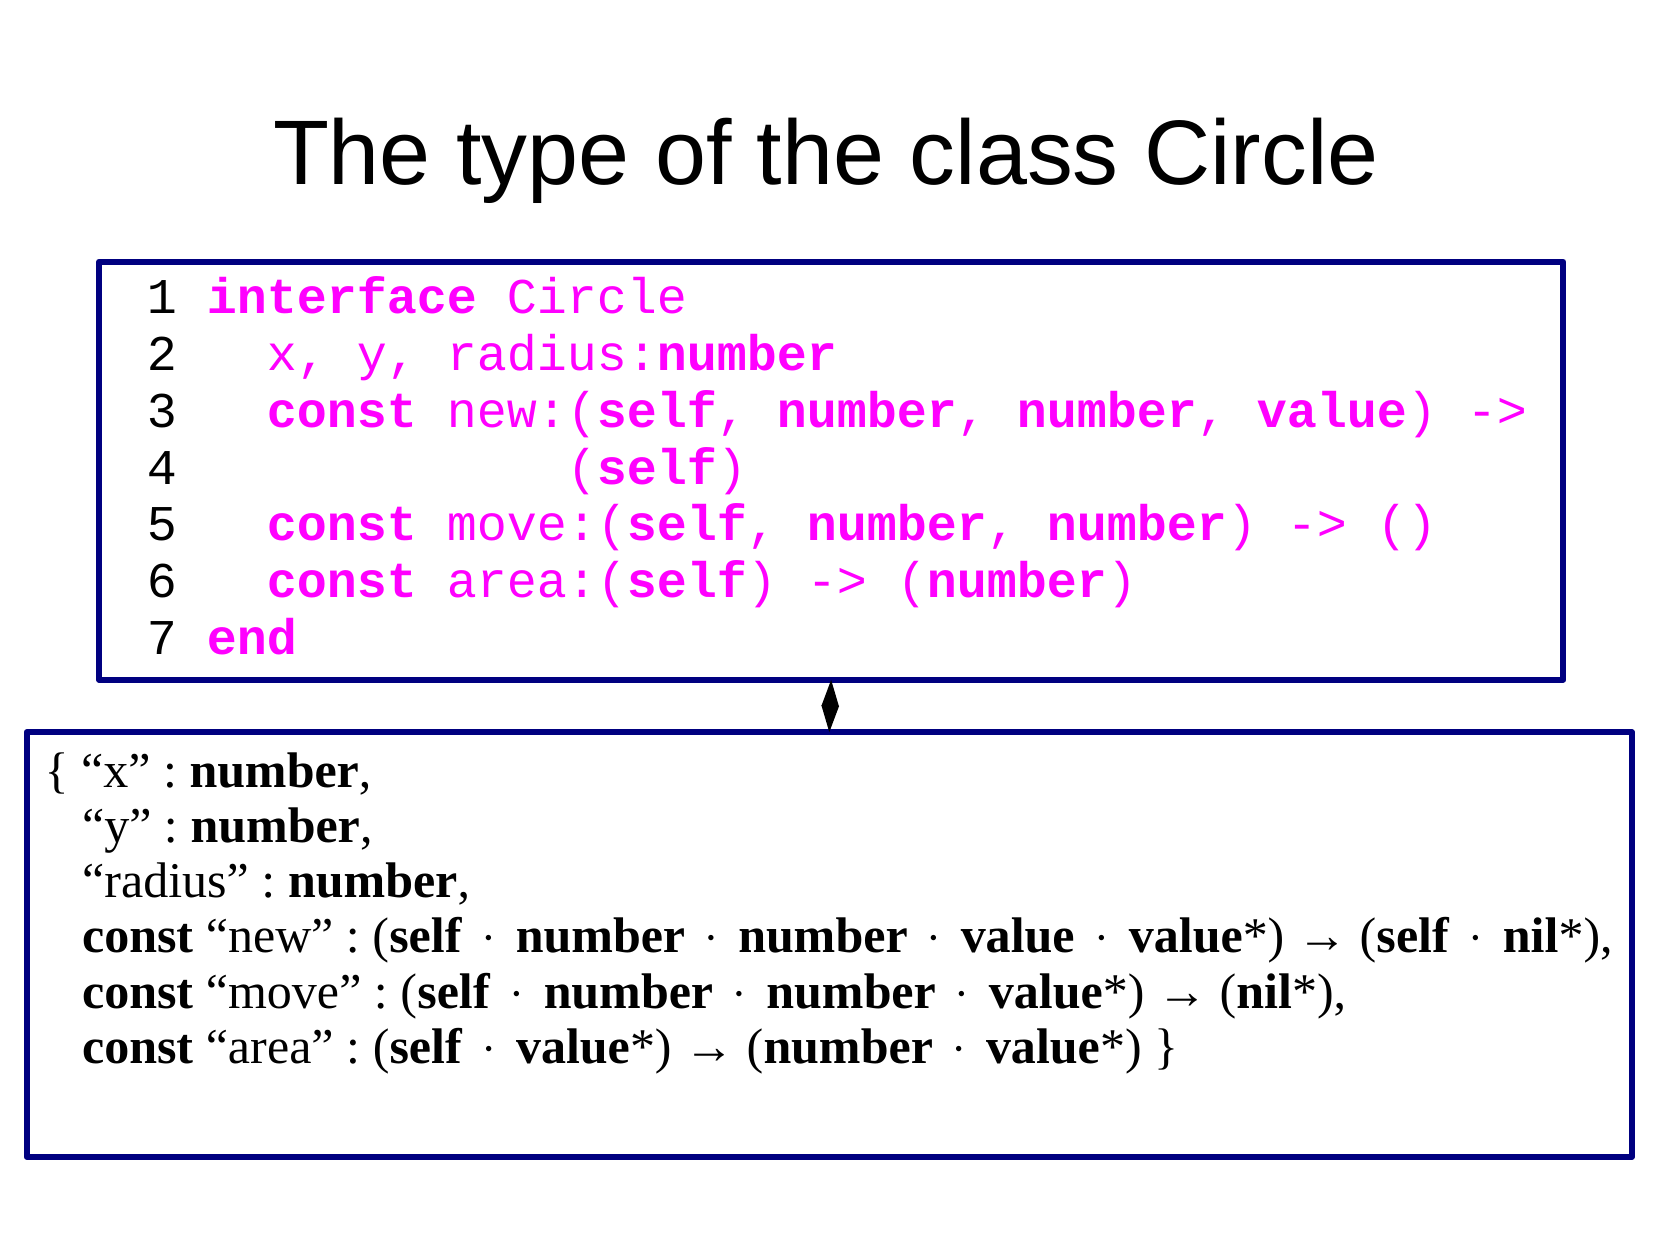

# The type of the class Circle
 1 interface Circle
 2 x, y, radius:number
 3 const new:(self, number, number, value) ->
 4 (self)
 5 const move:(self, number, number) -> ()
 6 const area:(self) -> (number)
 7 end
{ “x” : number,
 “y” : number,
 “radius” : number,
 const “new” : (self × number × number × value × value*) → (self × nil*),
 const “move” : (self × number × number × value*) → (nil*),
 const “area” : (self × value*) → (number × value*) }